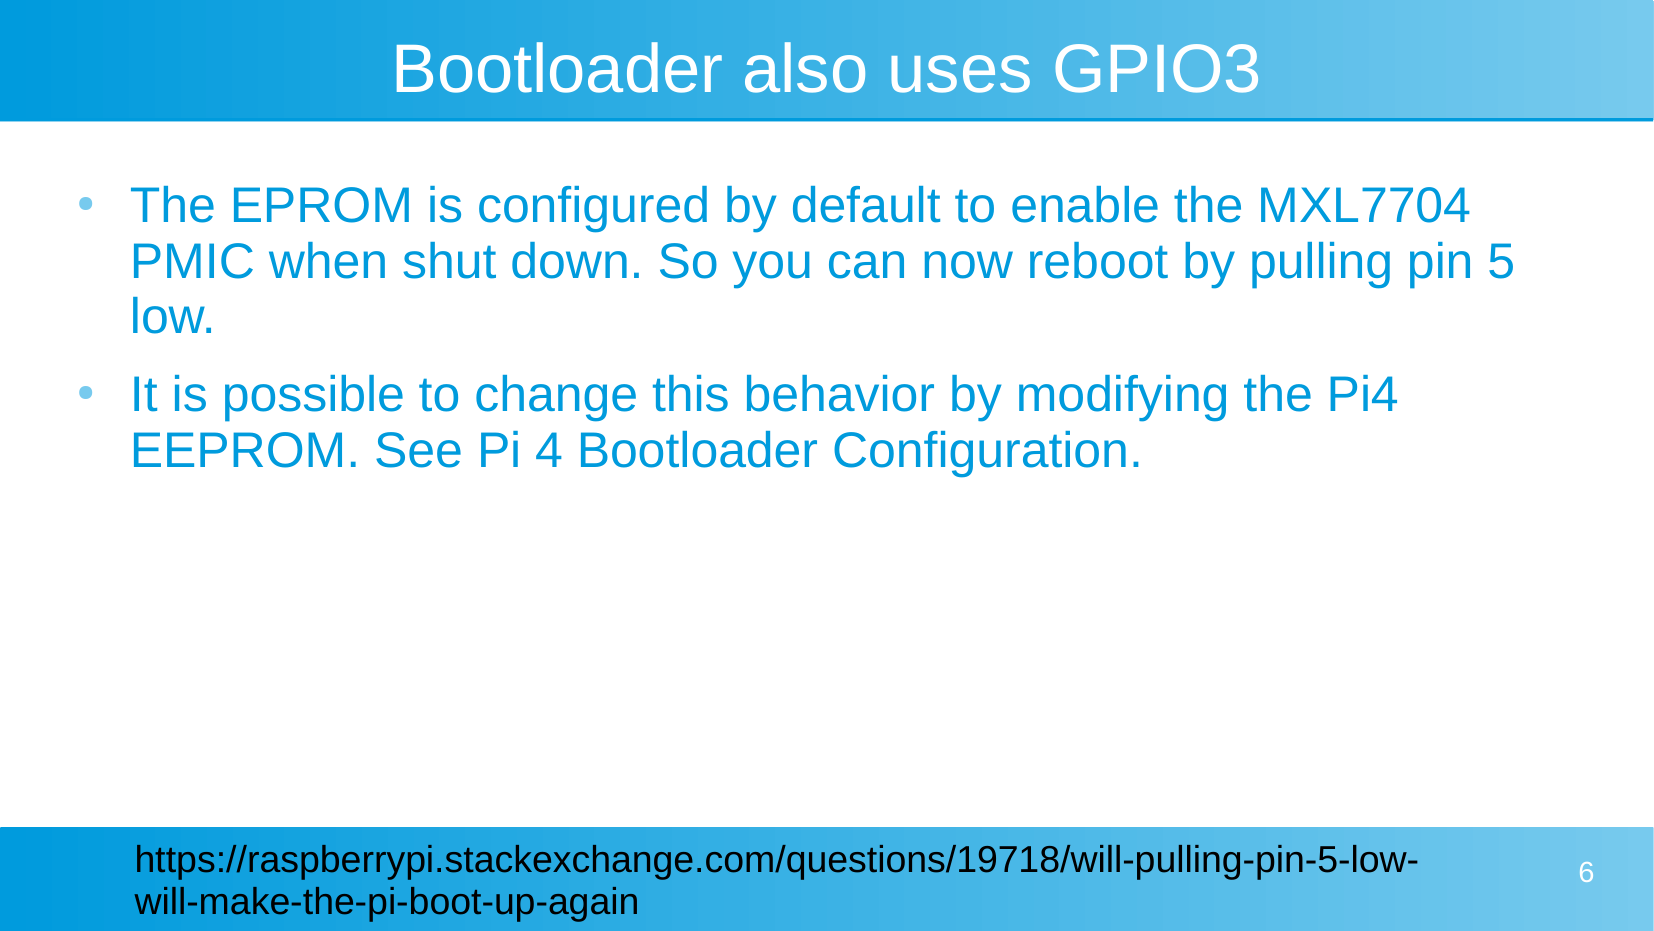

# Bootloader also uses GPIO3
The EPROM is configured by default to enable the MXL7704 PMIC when shut down. So you can now reboot by pulling pin 5 low.
It is possible to change this behavior by modifying the Pi4 EEPROM. See Pi 4 Bootloader Configuration.
https://raspberrypi.stackexchange.com/questions/19718/will-pulling-pin-5-low-will-make-the-pi-boot-up-again
6